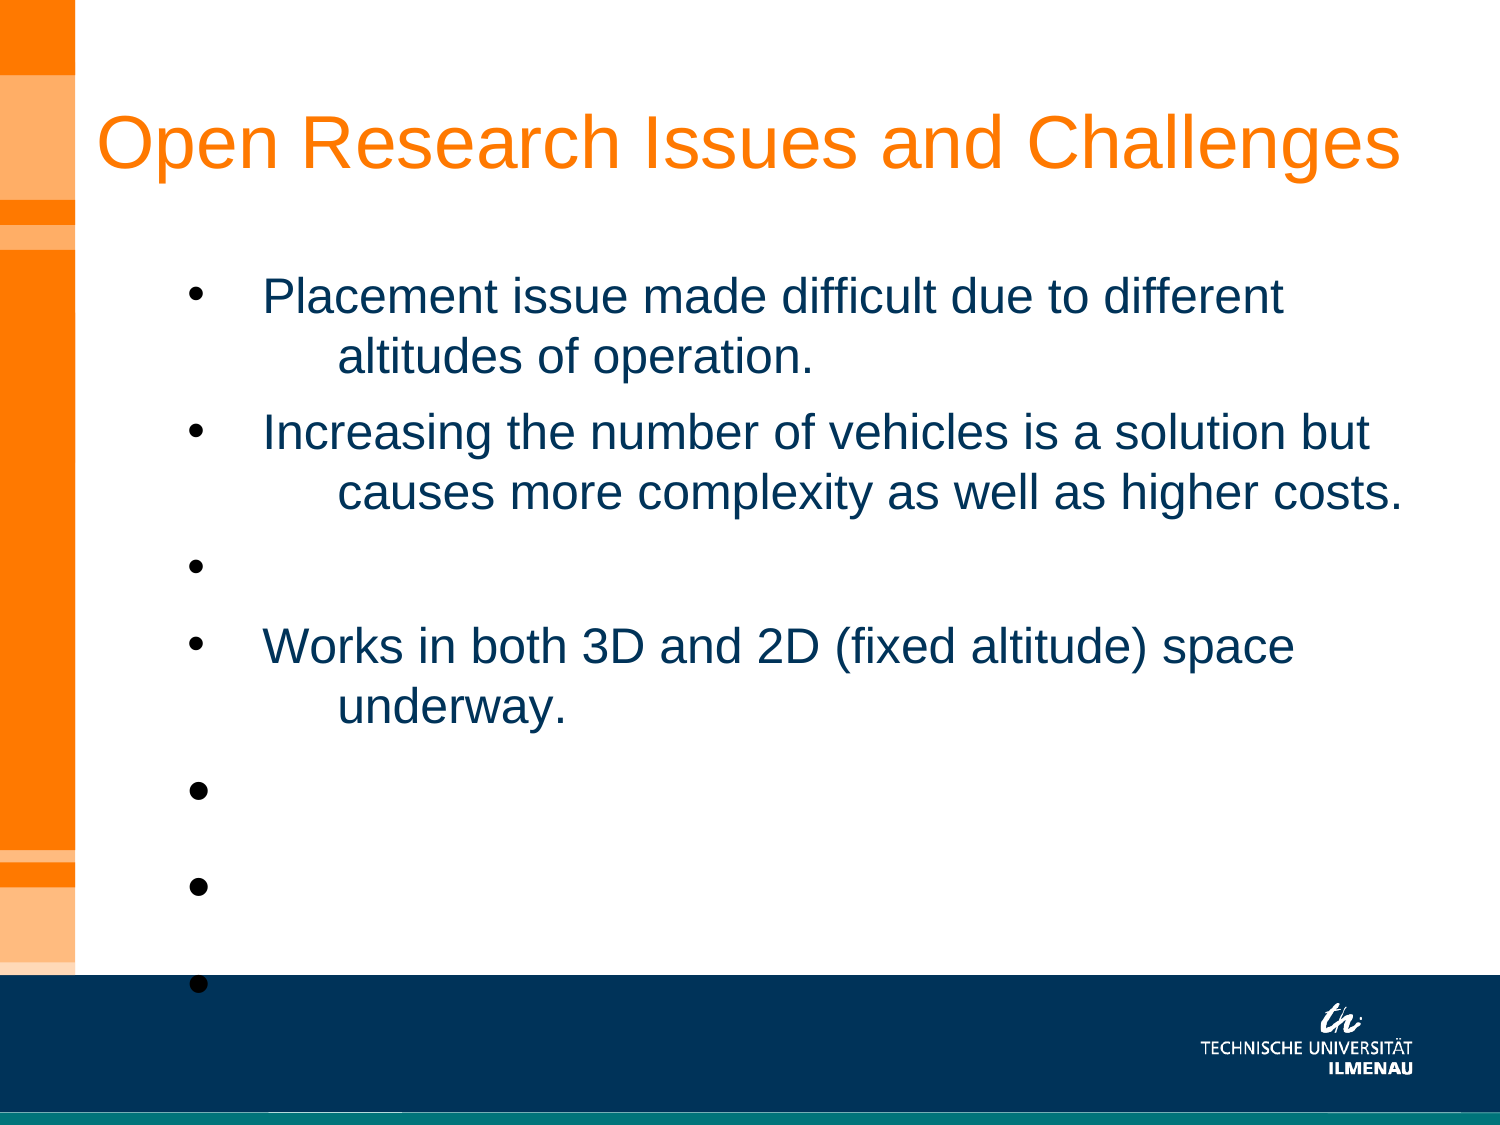

# Open Research Issues and Challenges
Placement issue made difficult due to different altitudes of operation.
Increasing the number of vehicles is a solution but causes more complexity as well as higher costs.
Works in both 3D and 2D (fixed altitude) space underway.